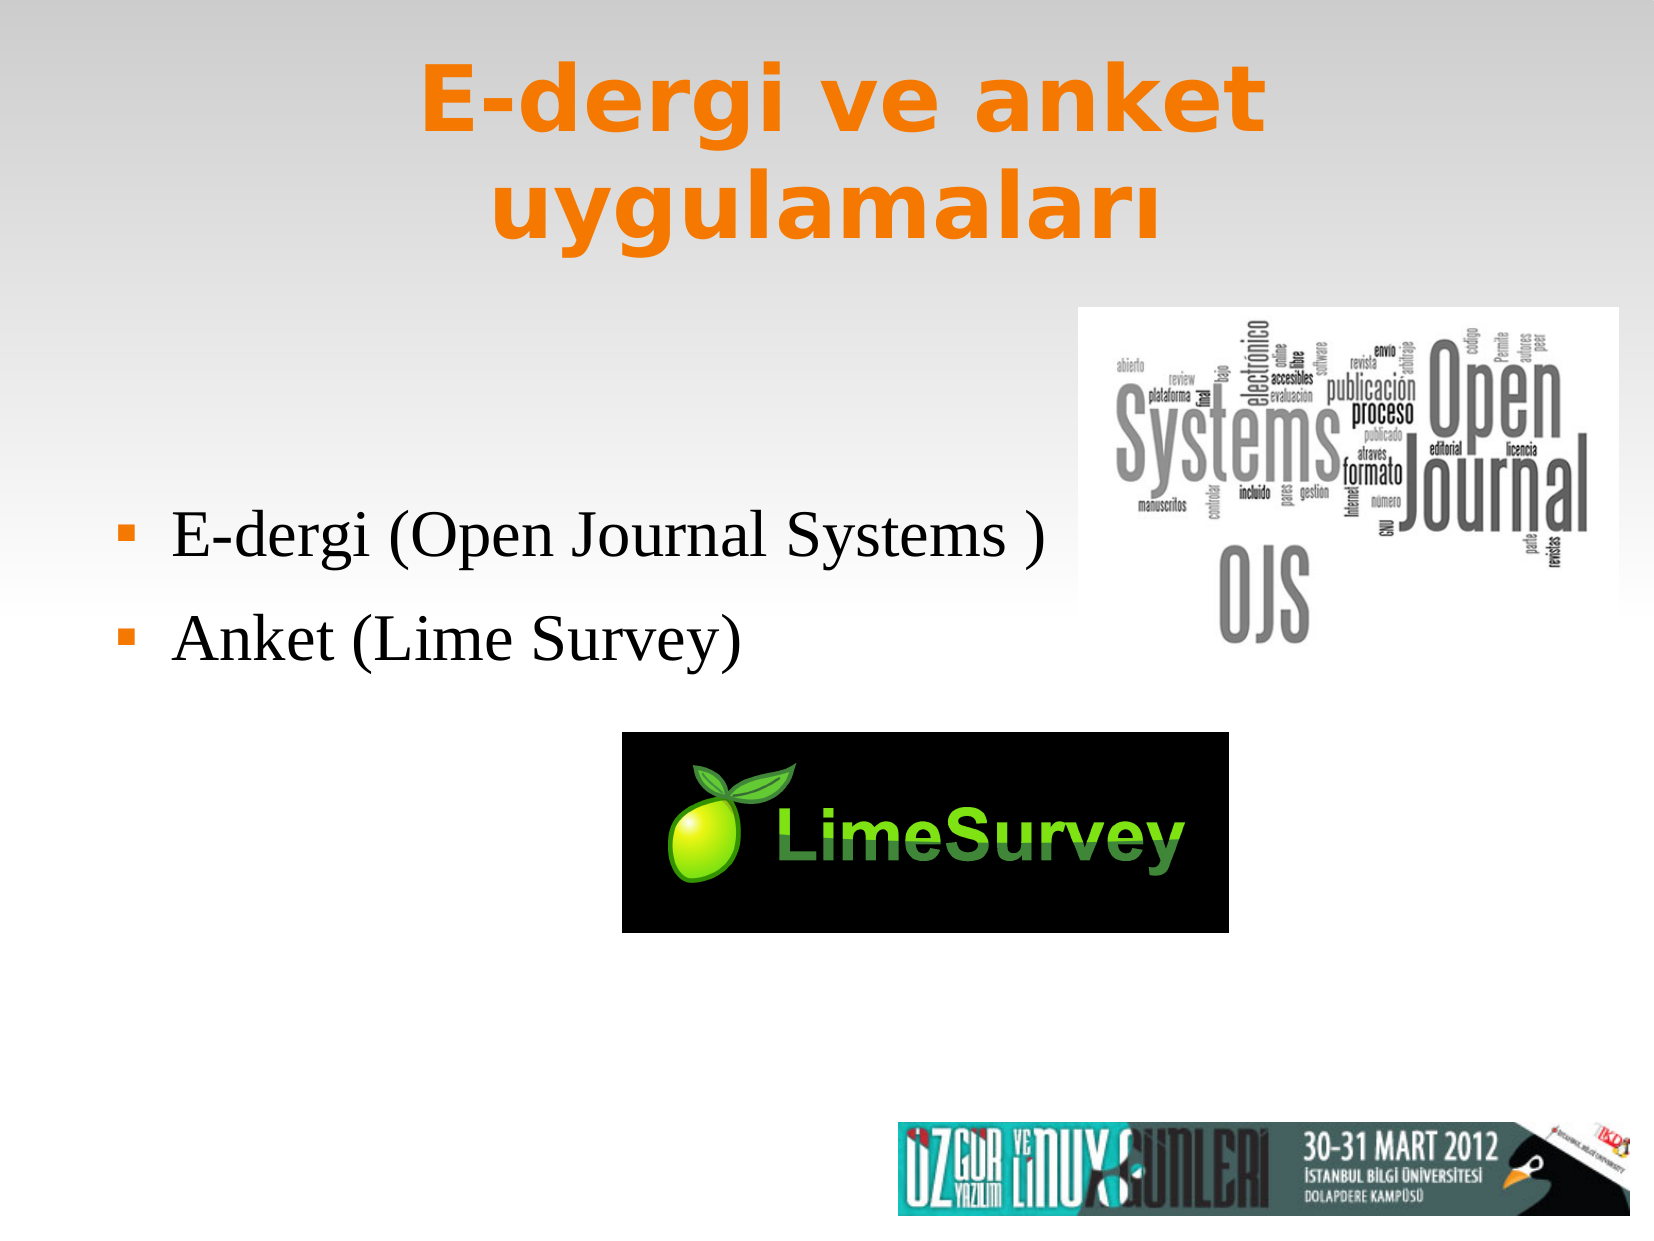

# E-dergi ve anket uygulamaları
E-dergi (Open Journal Systems )
Anket (Lime Survey)